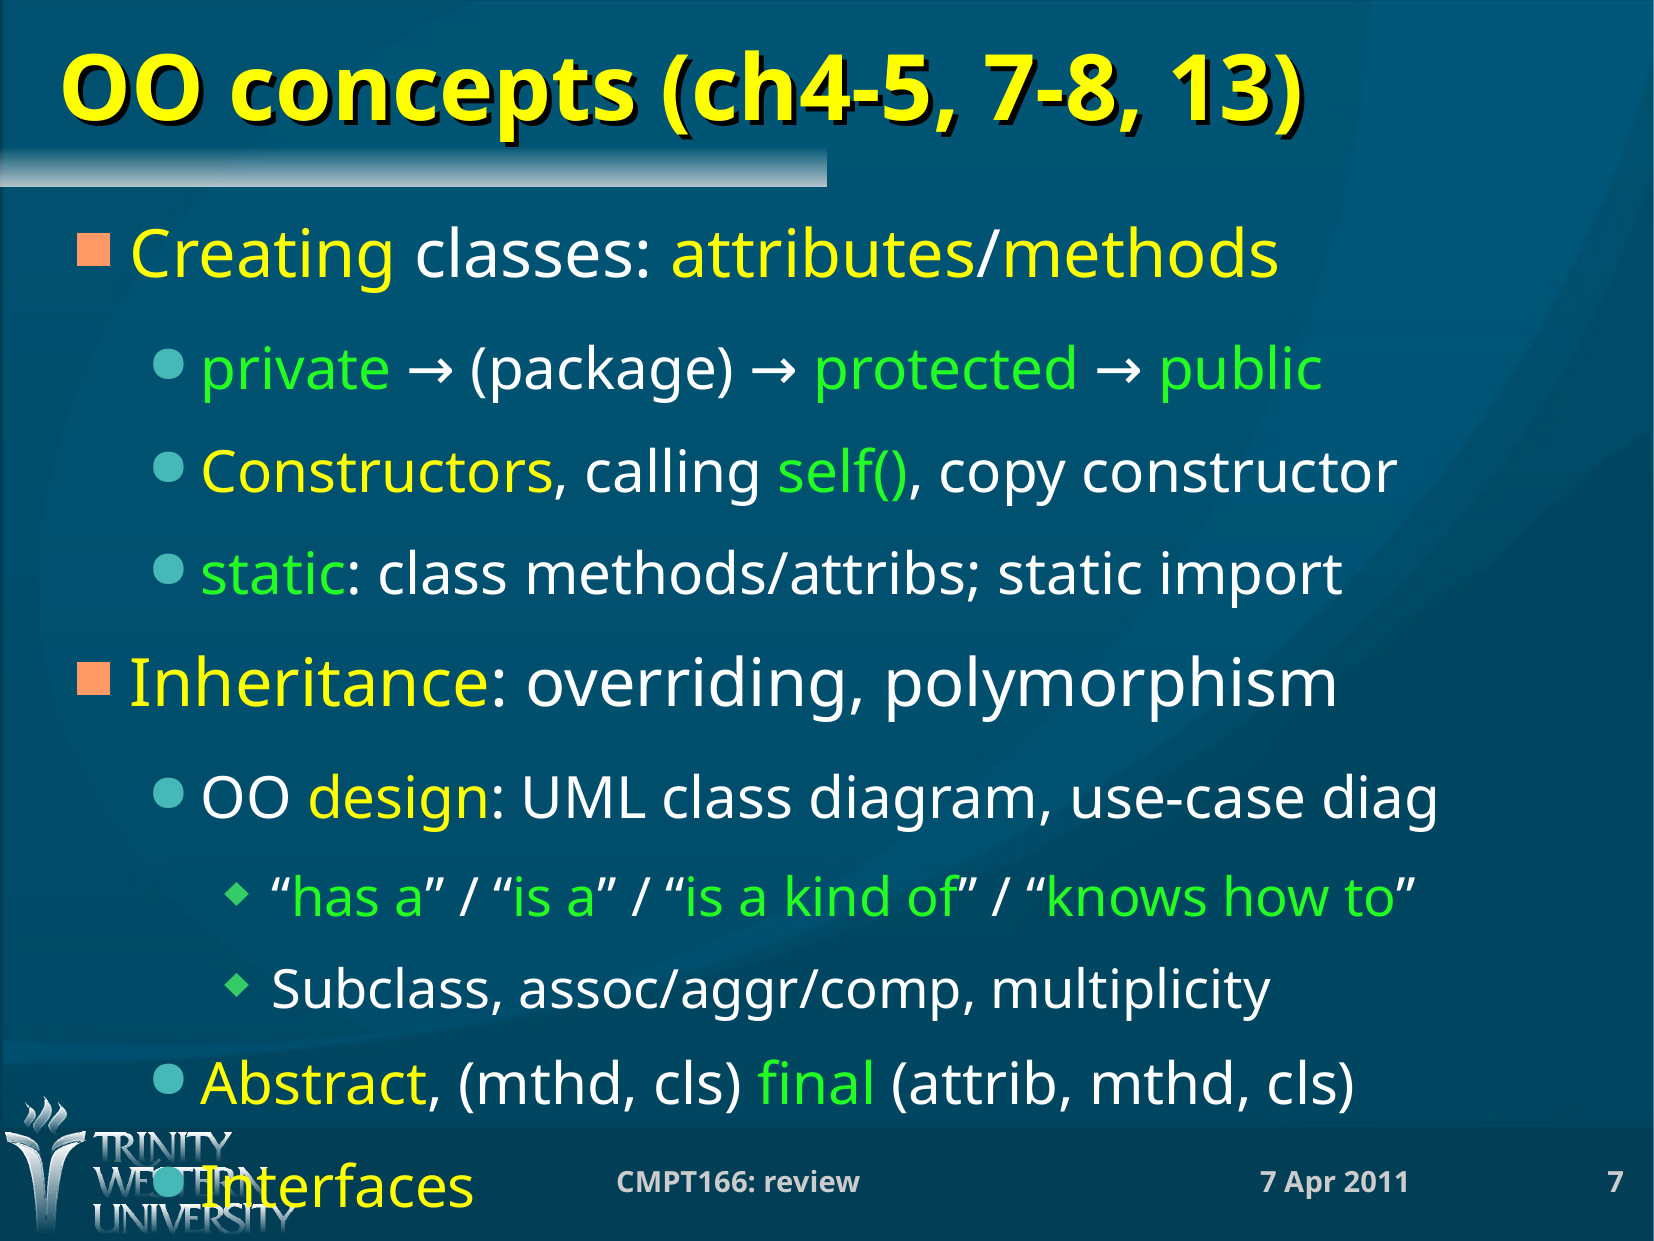

# OO concepts (ch4-5, 7-8, 13)
Creating classes: attributes/methods
private → (package) → protected → public
Constructors, calling self(), copy constructor
static: class methods/attribs; static import
Inheritance: overriding, polymorphism
OO design: UML class diagram, use-case diag
“has a” / “is a” / “is a kind of” / “knows how to”
Subclass, assoc/aggr/comp, multiplicity
Abstract, (mthd, cls) final (attrib, mthd, cls)
Interfaces
CMPT166: review
7 Apr 2011
7